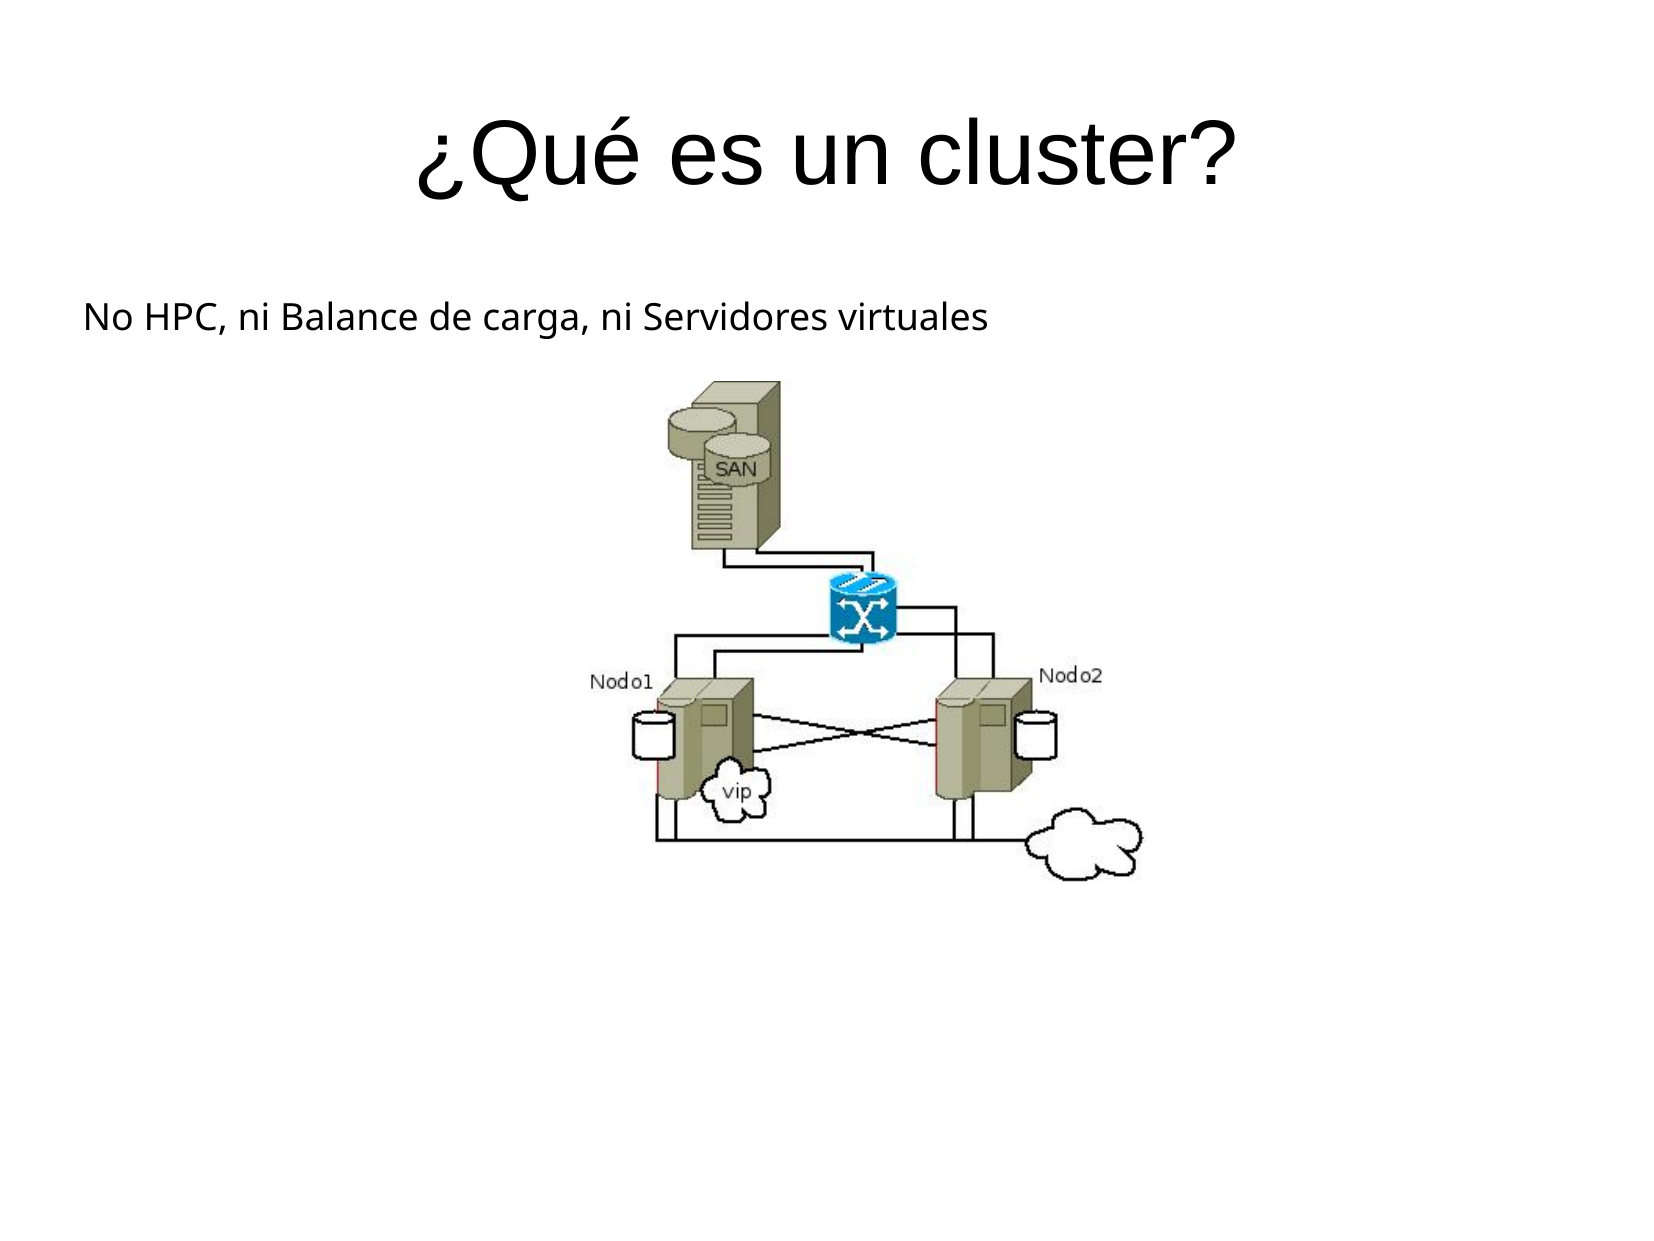

# ¿Qué es un cluster?
No HPC, ni Balance de carga, ni Servidores virtuales